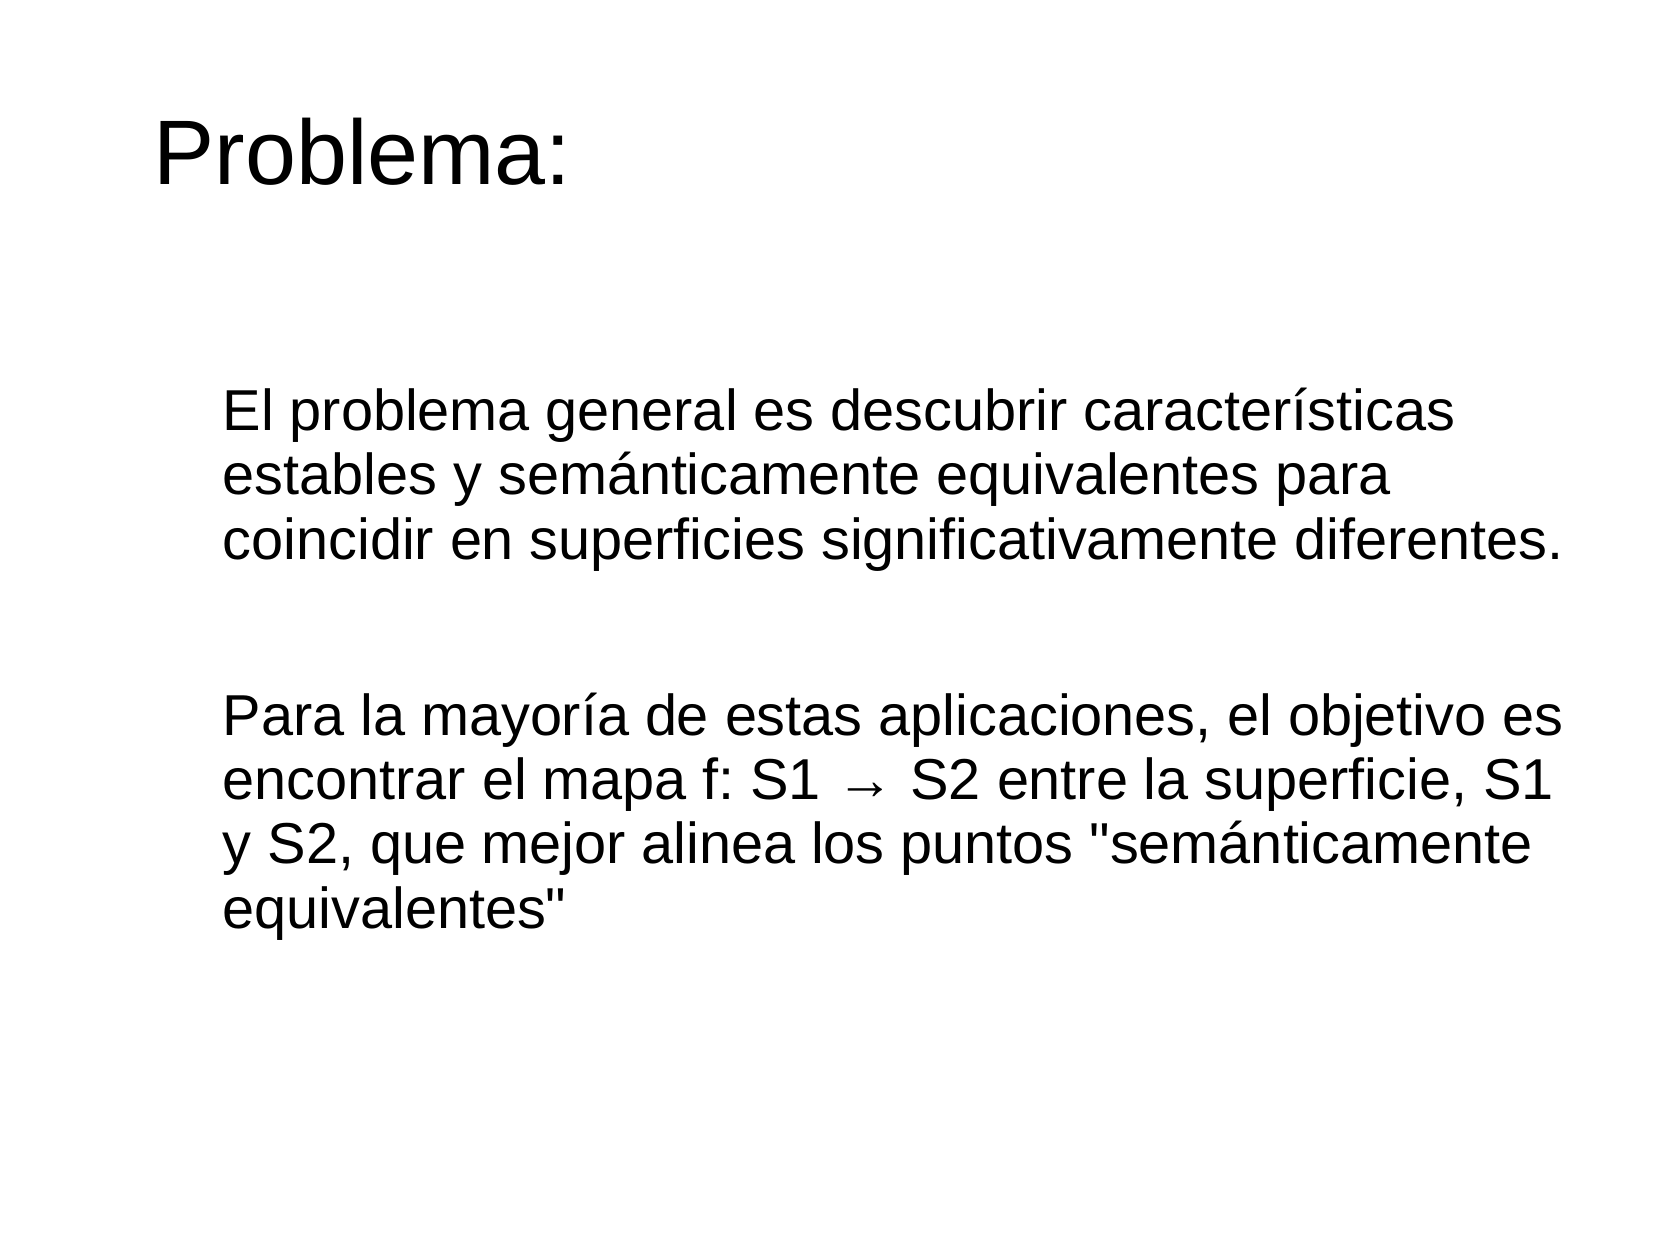

# Problema:
El problema general es descubrir características estables y semánticamente equivalentes para coincidir en superficies significativamente diferentes.
Para la mayoría de estas aplicaciones, el objetivo es encontrar el mapa f: S1 → S2 entre la superficie, S1 y S2, que mejor alinea los puntos "semánticamente equivalentes"